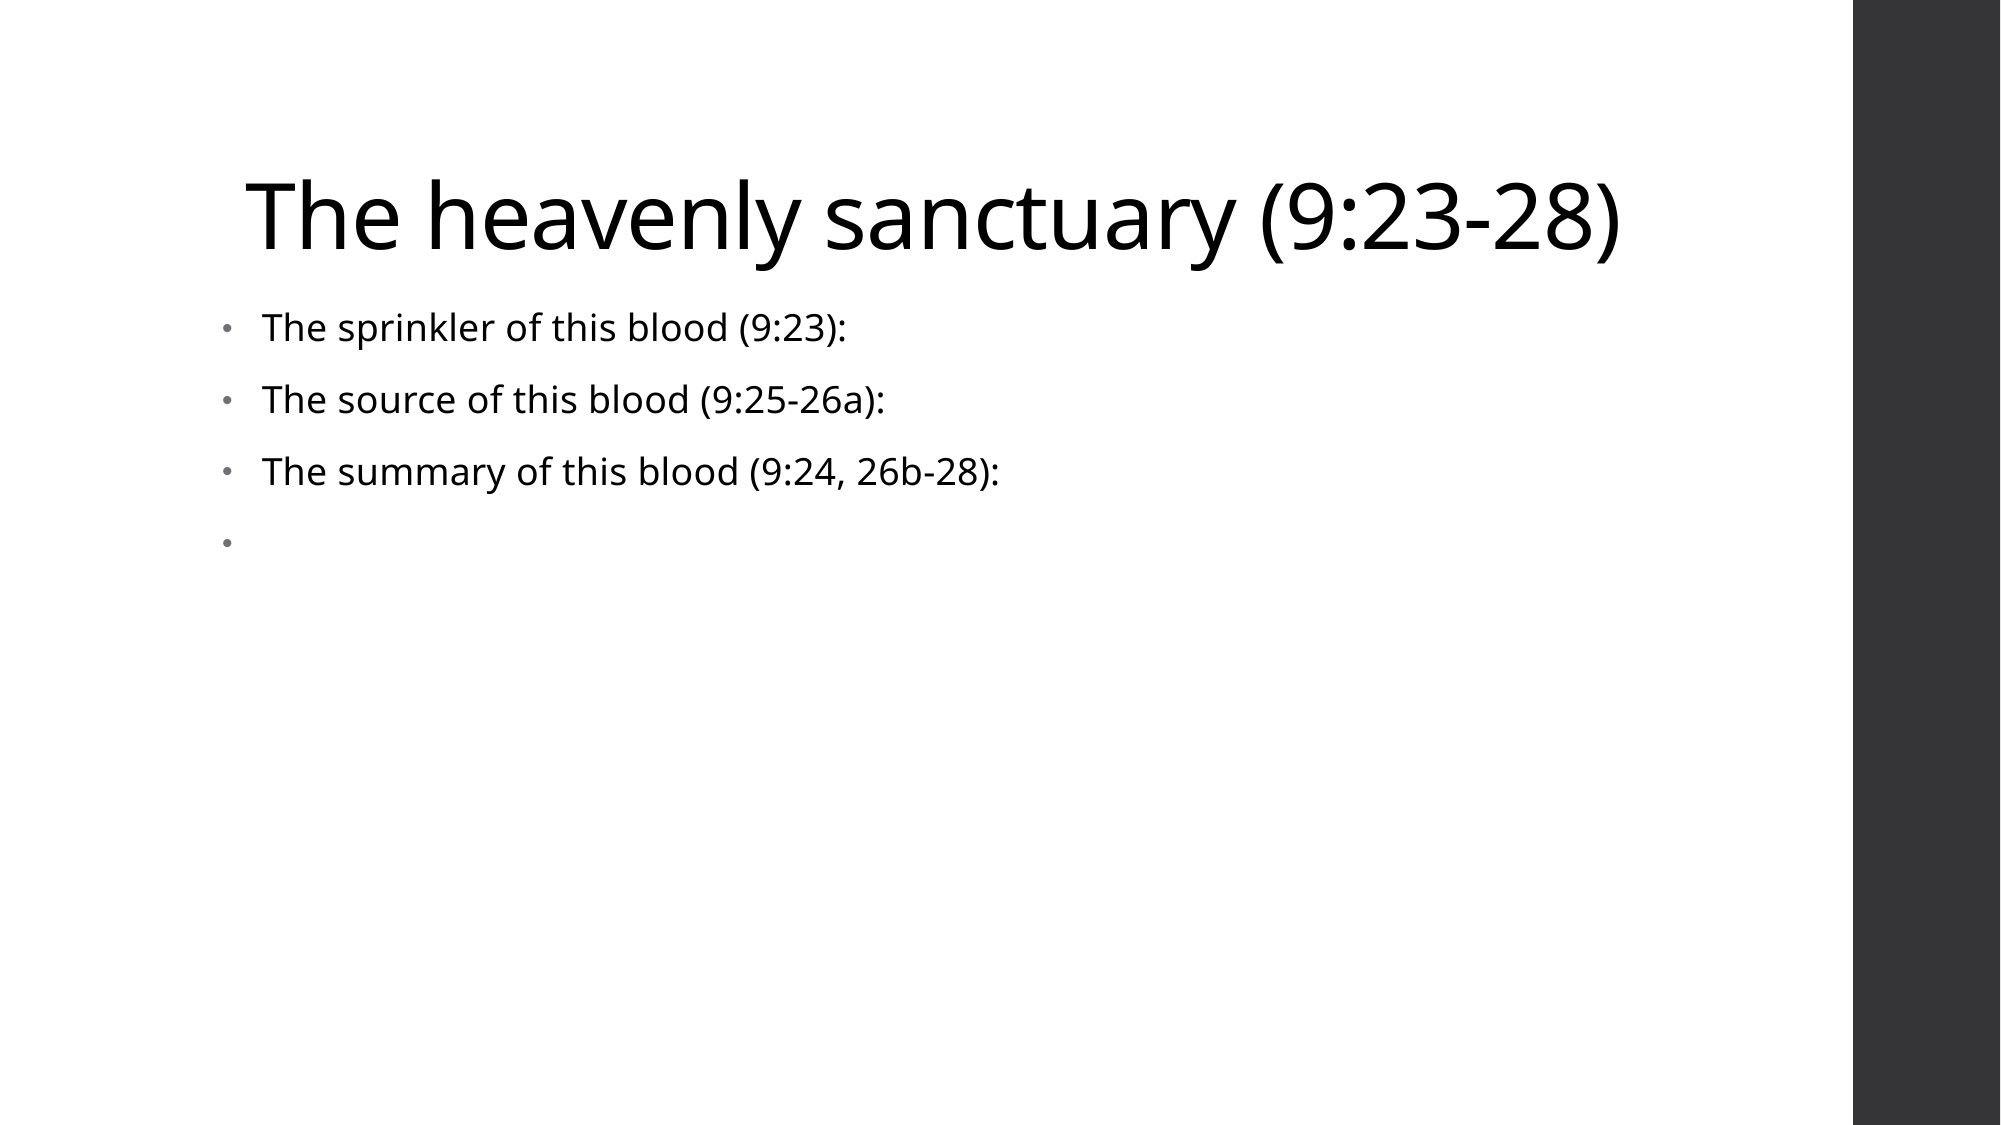

# The heavenly sanctuary (9:23-28)
 The sprinkler of this blood (9:23):
 The source of this blood (9:25-26a):
 The summary of this blood (9:24, 26b-28):